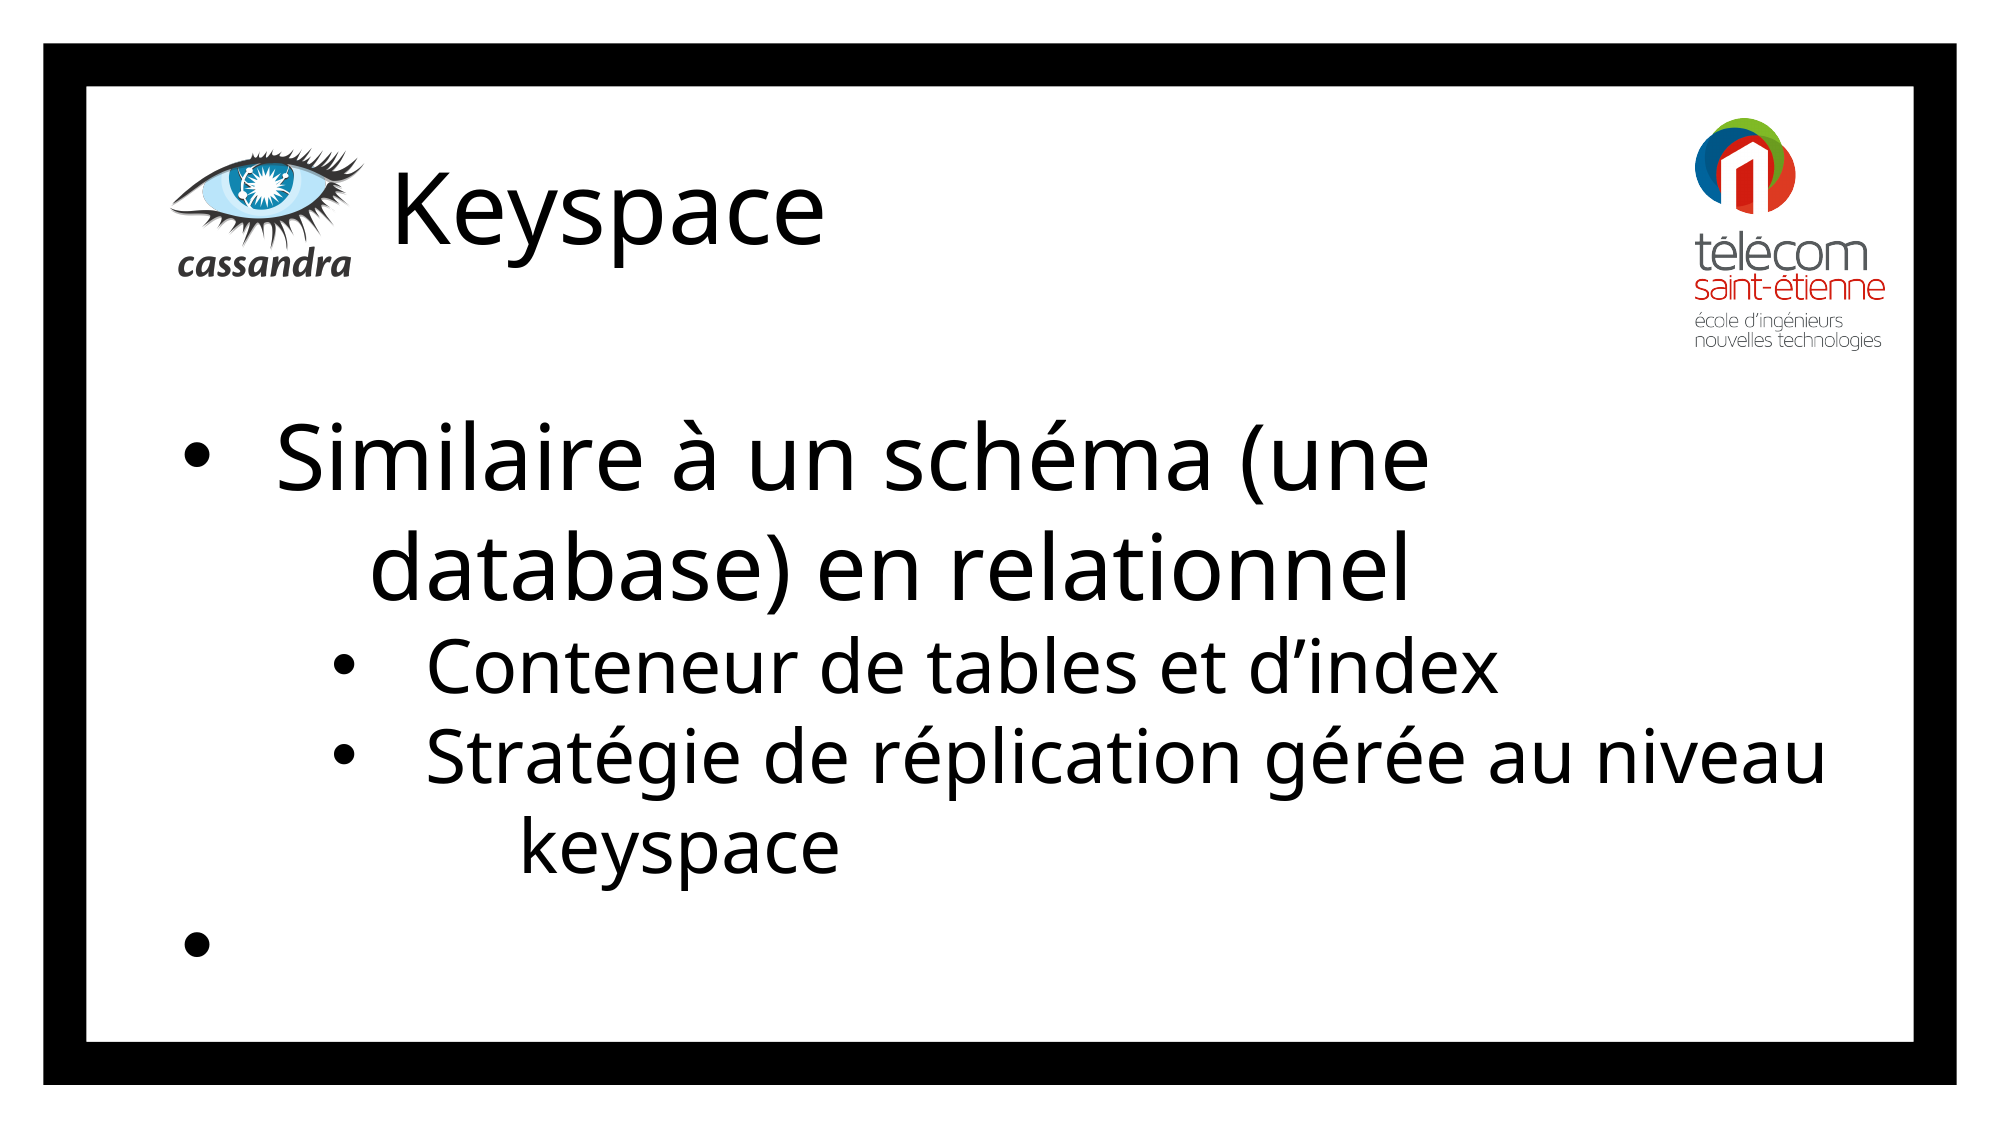

# Keyspace
Similaire à un schéma (une database) en relationnel
Conteneur de tables et d’index
Stratégie de réplication gérée au niveau keyspace